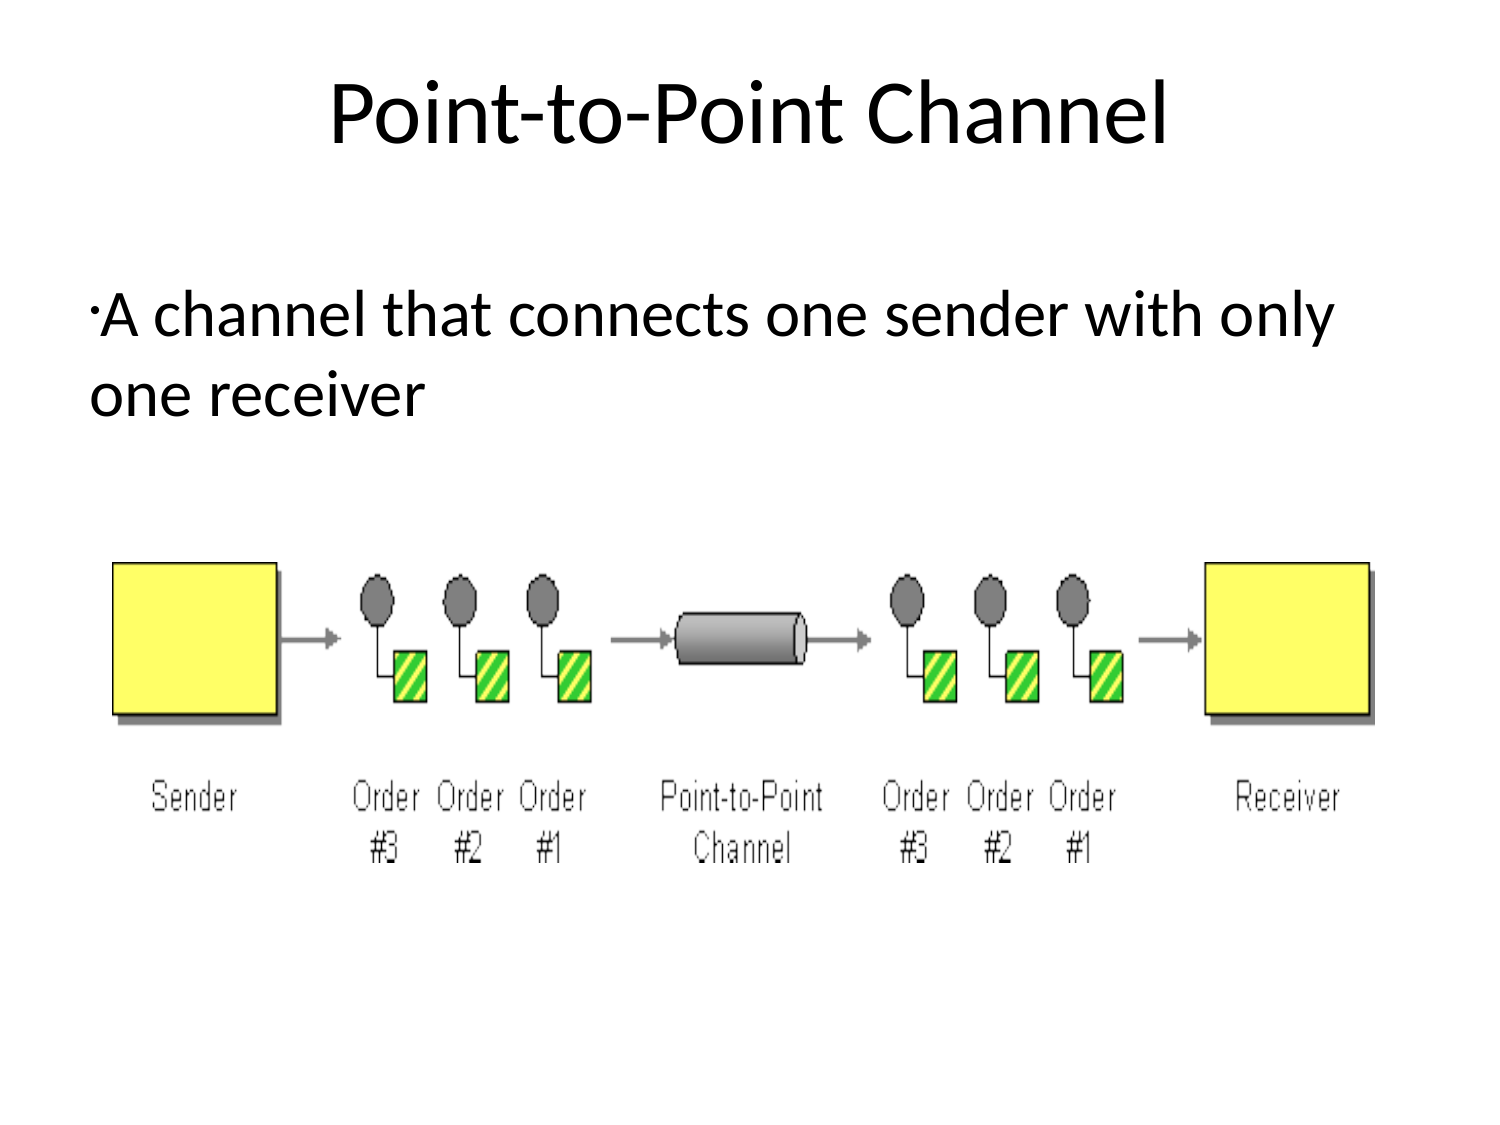

Point-to-Point Channel
A channel that connects one sender with only one receiver